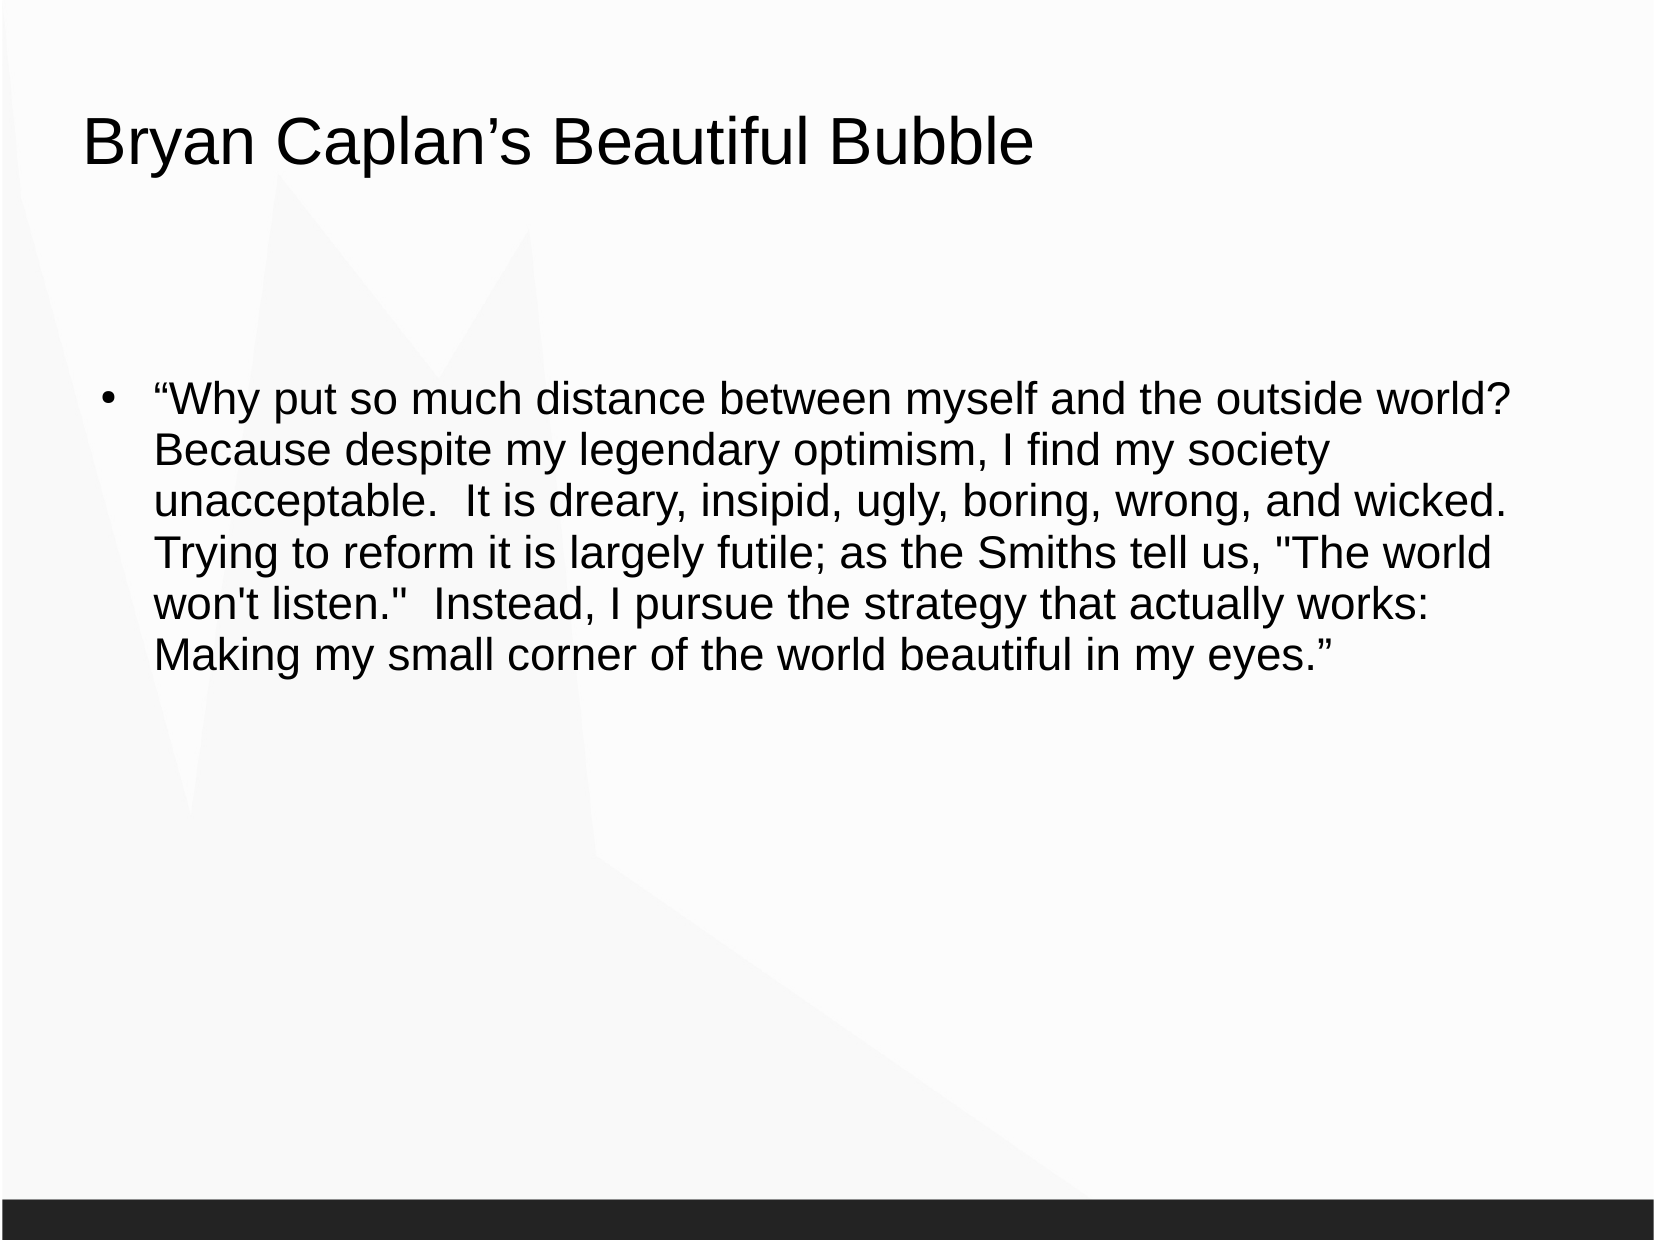

# Bryan Caplan’s Beautiful Bubble
“Why put so much distance between myself and the outside world? Because despite my legendary optimism, I find my society unacceptable. It is dreary, insipid, ugly, boring, wrong, and wicked. Trying to reform it is largely futile; as the Smiths tell us, "The world won't listen." Instead, I pursue the strategy that actually works: Making my small corner of the world beautiful in my eyes.”